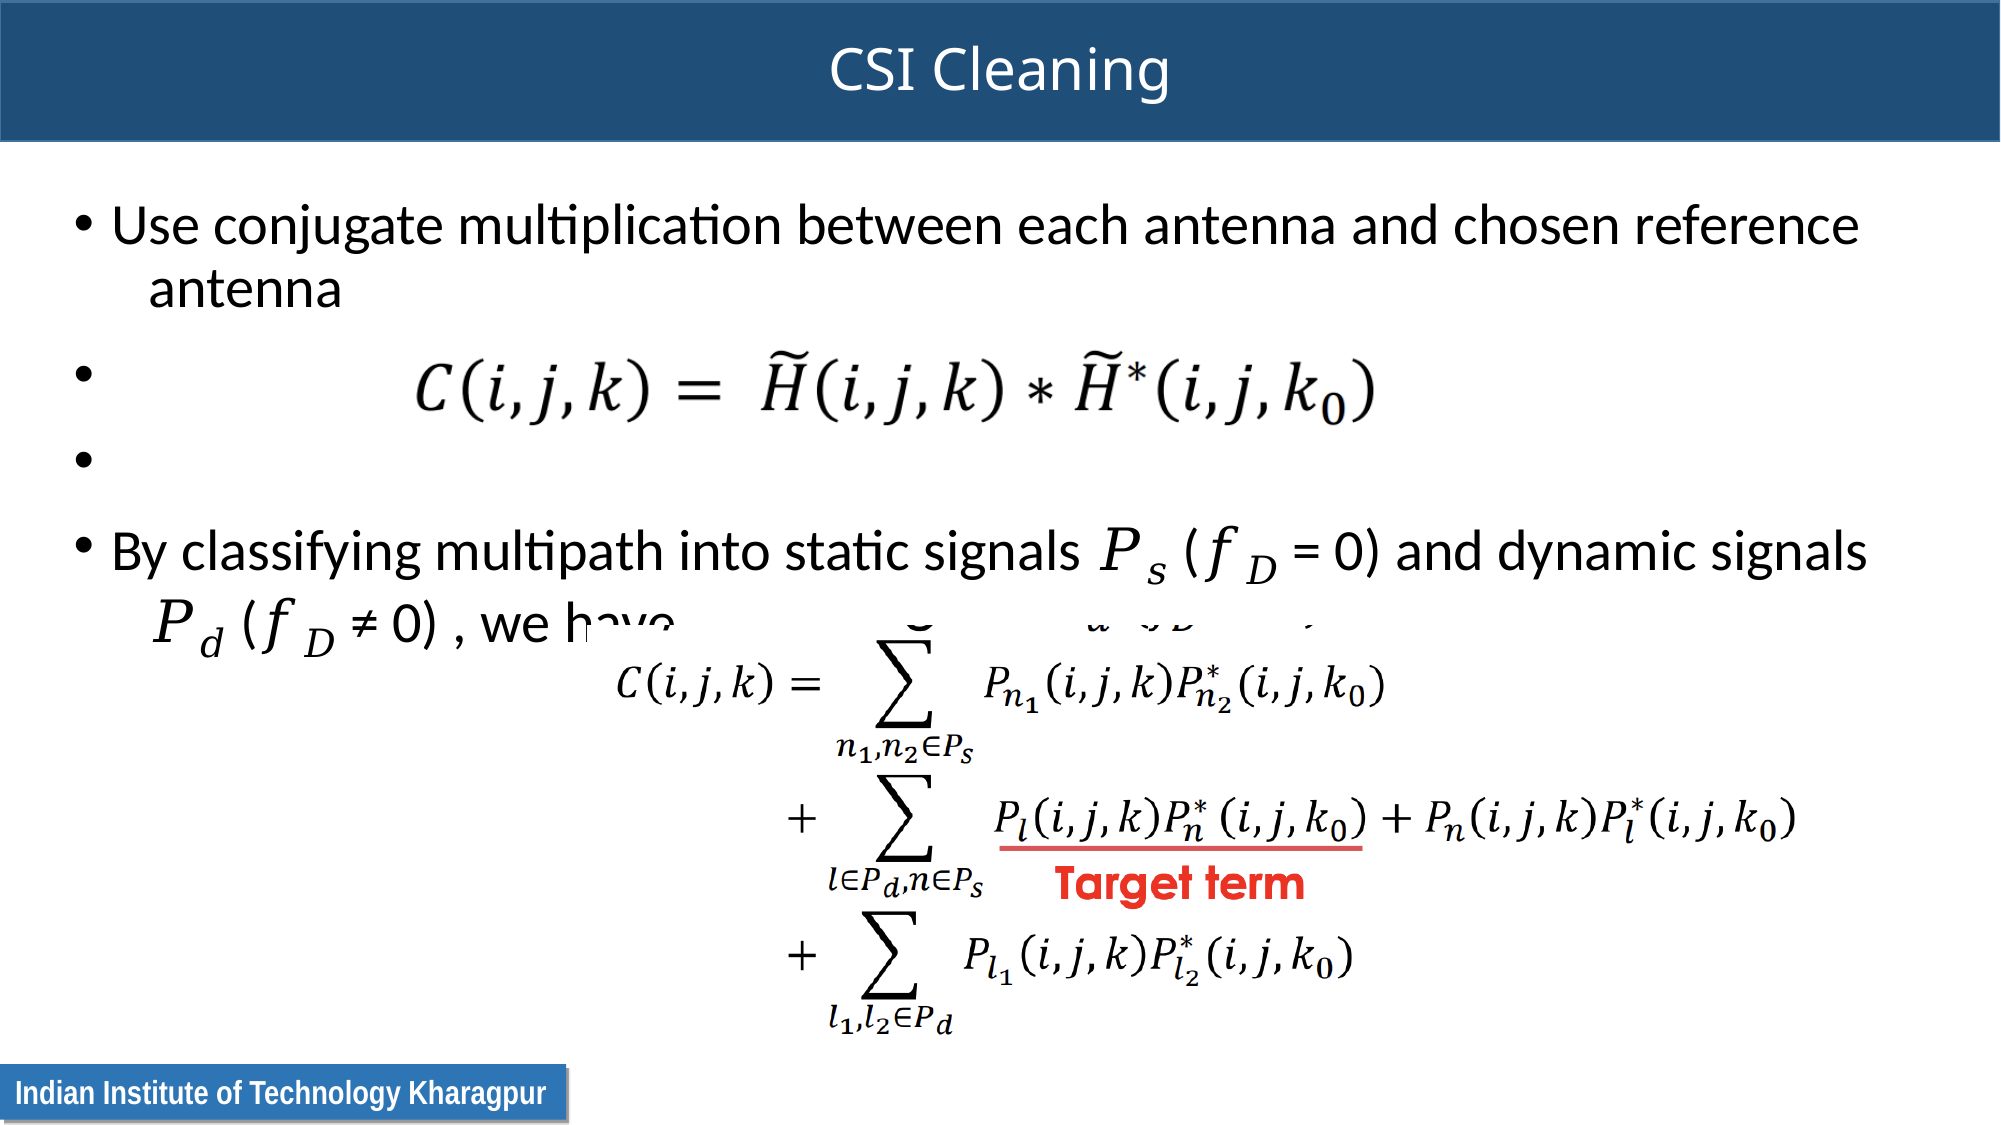

CSI Cleaning
# Use conjugate multiplication between each antenna and chosen reference antenna
By classifying multipath into static signals 𝑃𝑠 (𝑓𝐷 = 0) and dynamic signals 𝑃𝑑 (𝑓𝐷 ≠ 0) , we have